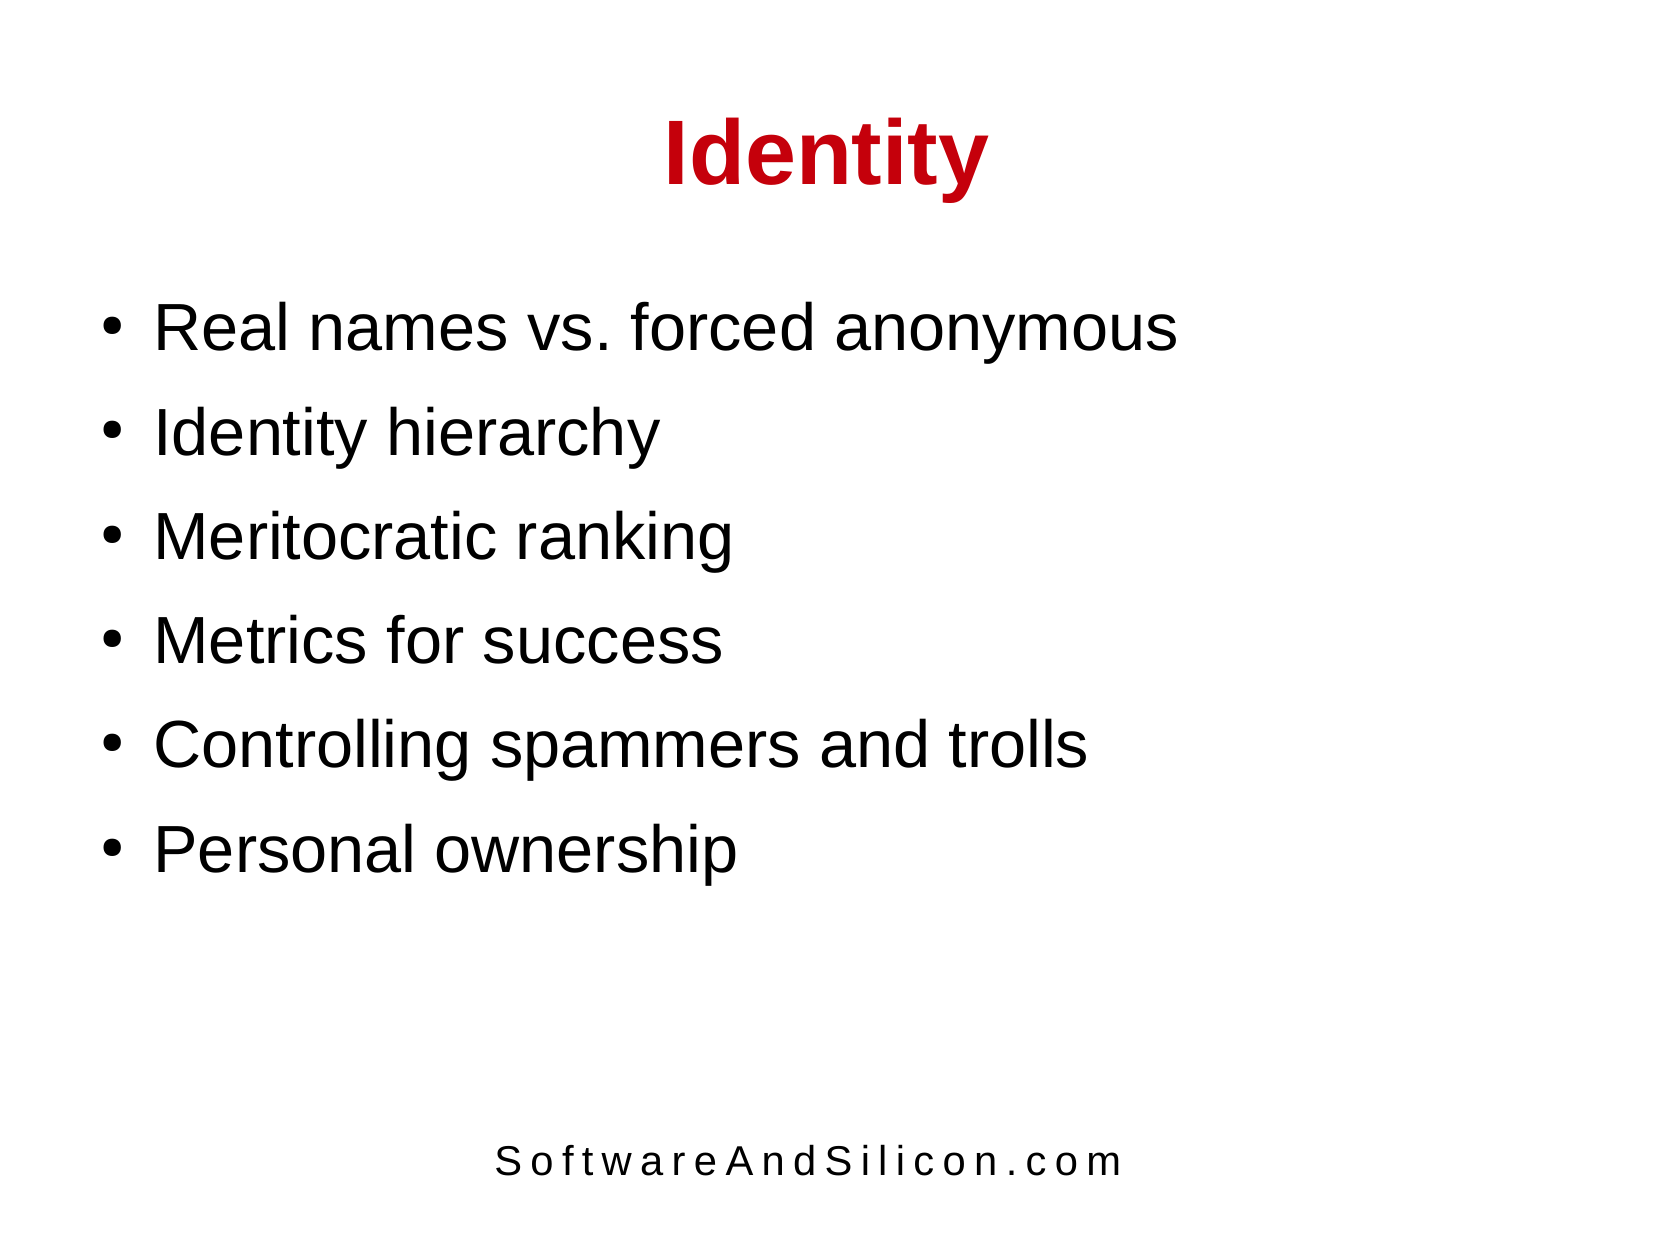

# Identity
Real names vs. forced anonymous
Identity hierarchy
Meritocratic ranking
Metrics for success
Controlling spammers and trolls
Personal ownership